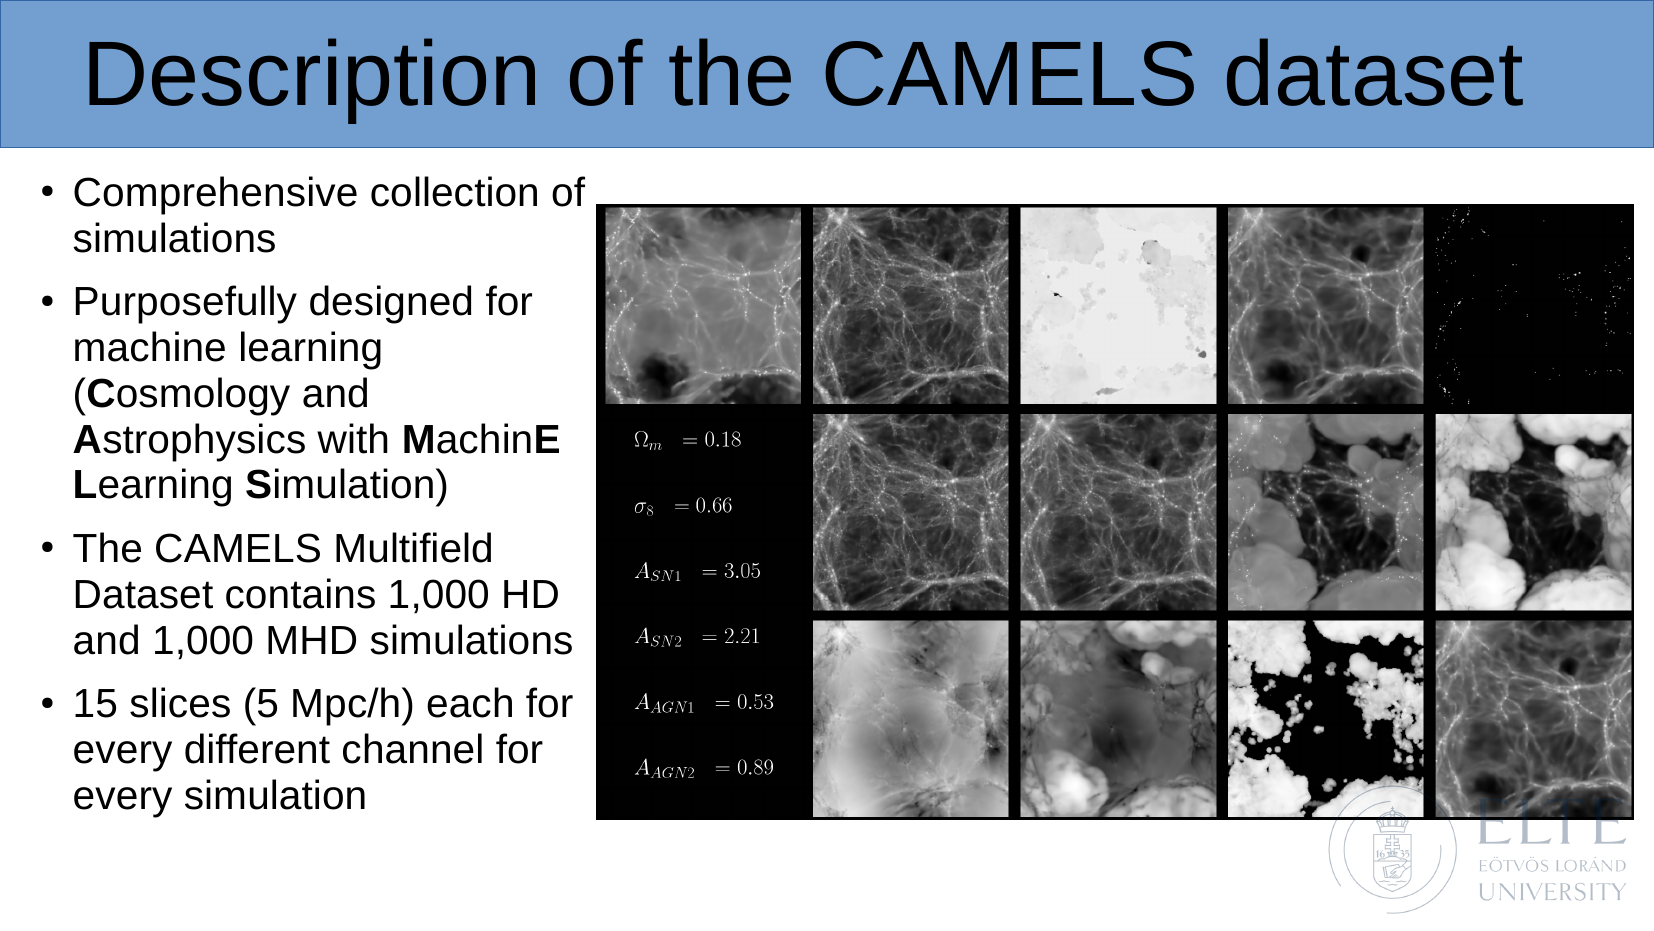

# Description of the CAMELS dataset
Comprehensive collection of simulations
Purposefully designed for machine learning (Cosmology and Astrophysics with MachinE Learning Simulation)
The CAMELS Multifield Dataset contains 1,000 HD and 1,000 MHD simulations
15 slices (5 Mpc/h) each for every different channel for every simulation